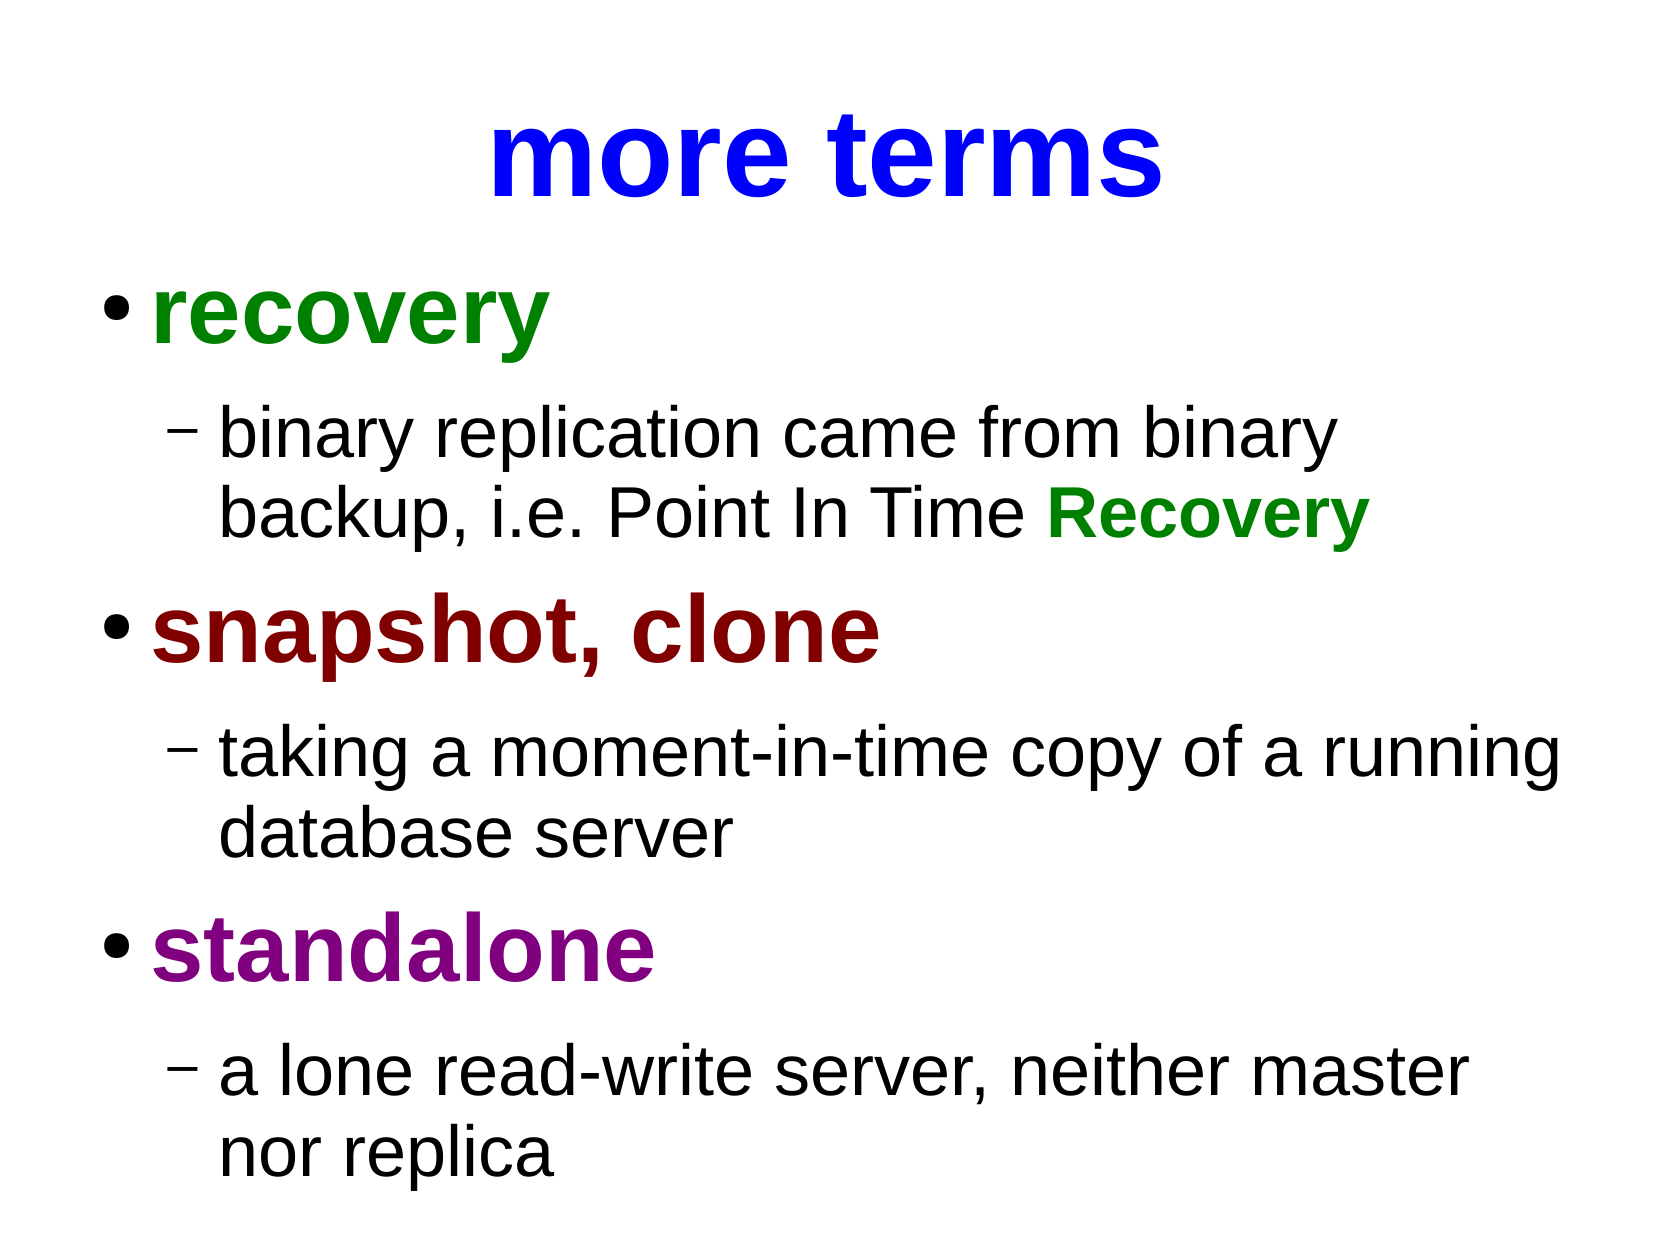

# more terms
recovery
binary replication came from binary backup, i.e. Point In Time Recovery
snapshot, clone
taking a moment-in-time copy of a running database server
standalone
a lone read-write server, neither master nor replica